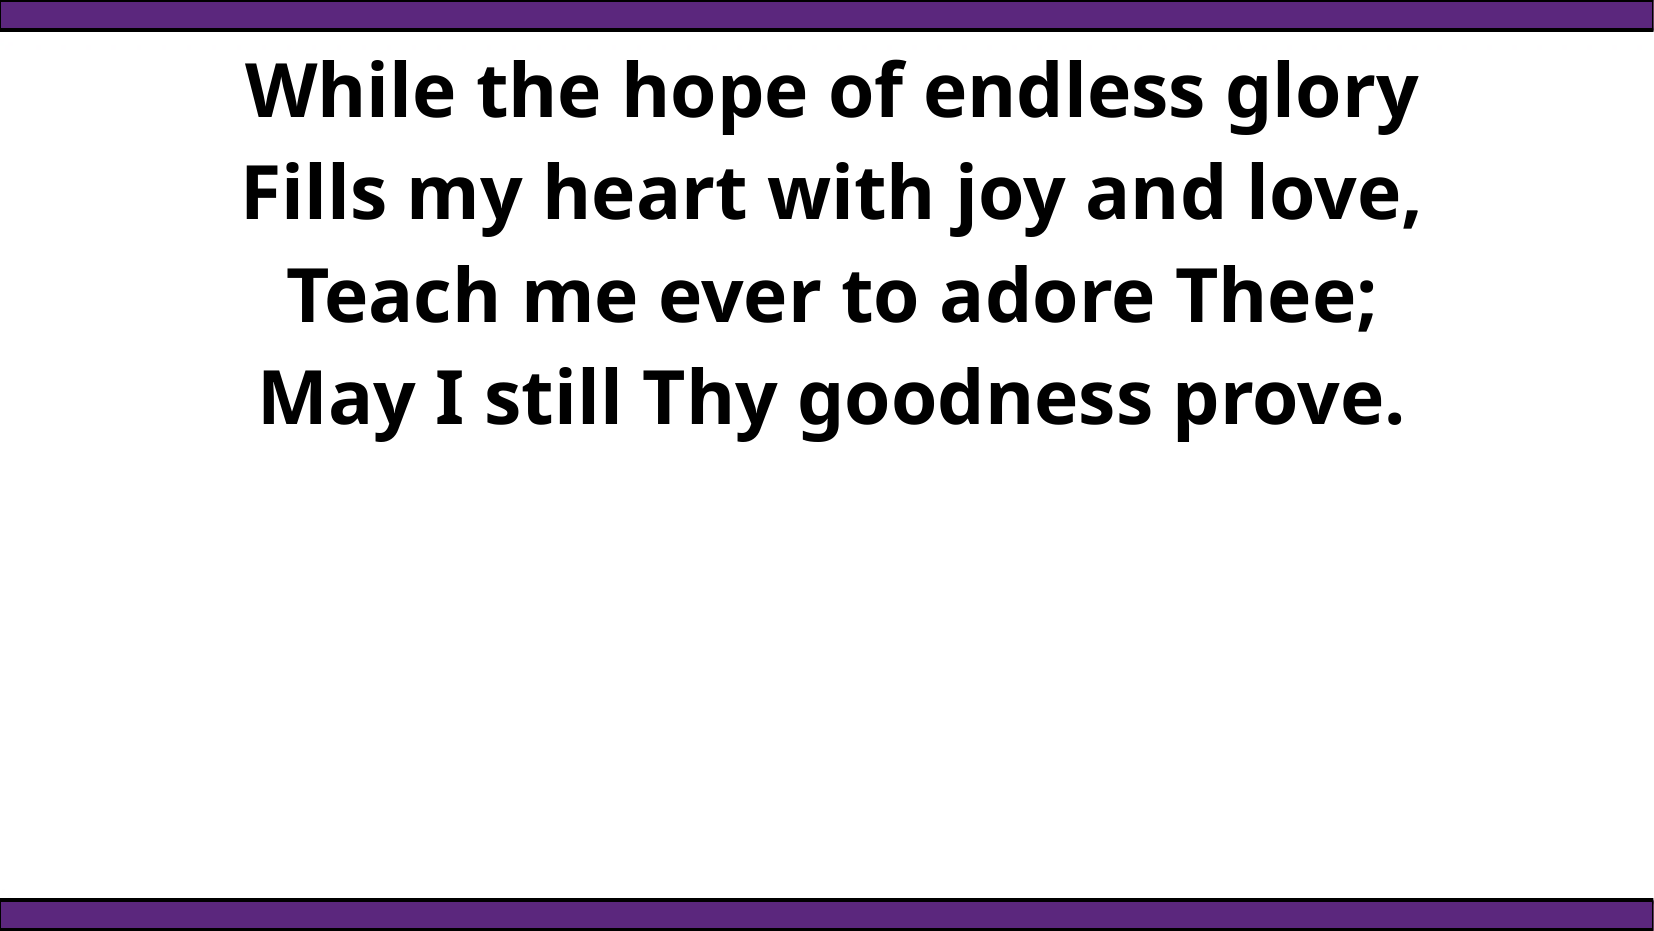

While the hope of endless glory
Fills my heart with joy and love,
Teach me ever to adore Thee;
May I still Thy goodness prove.